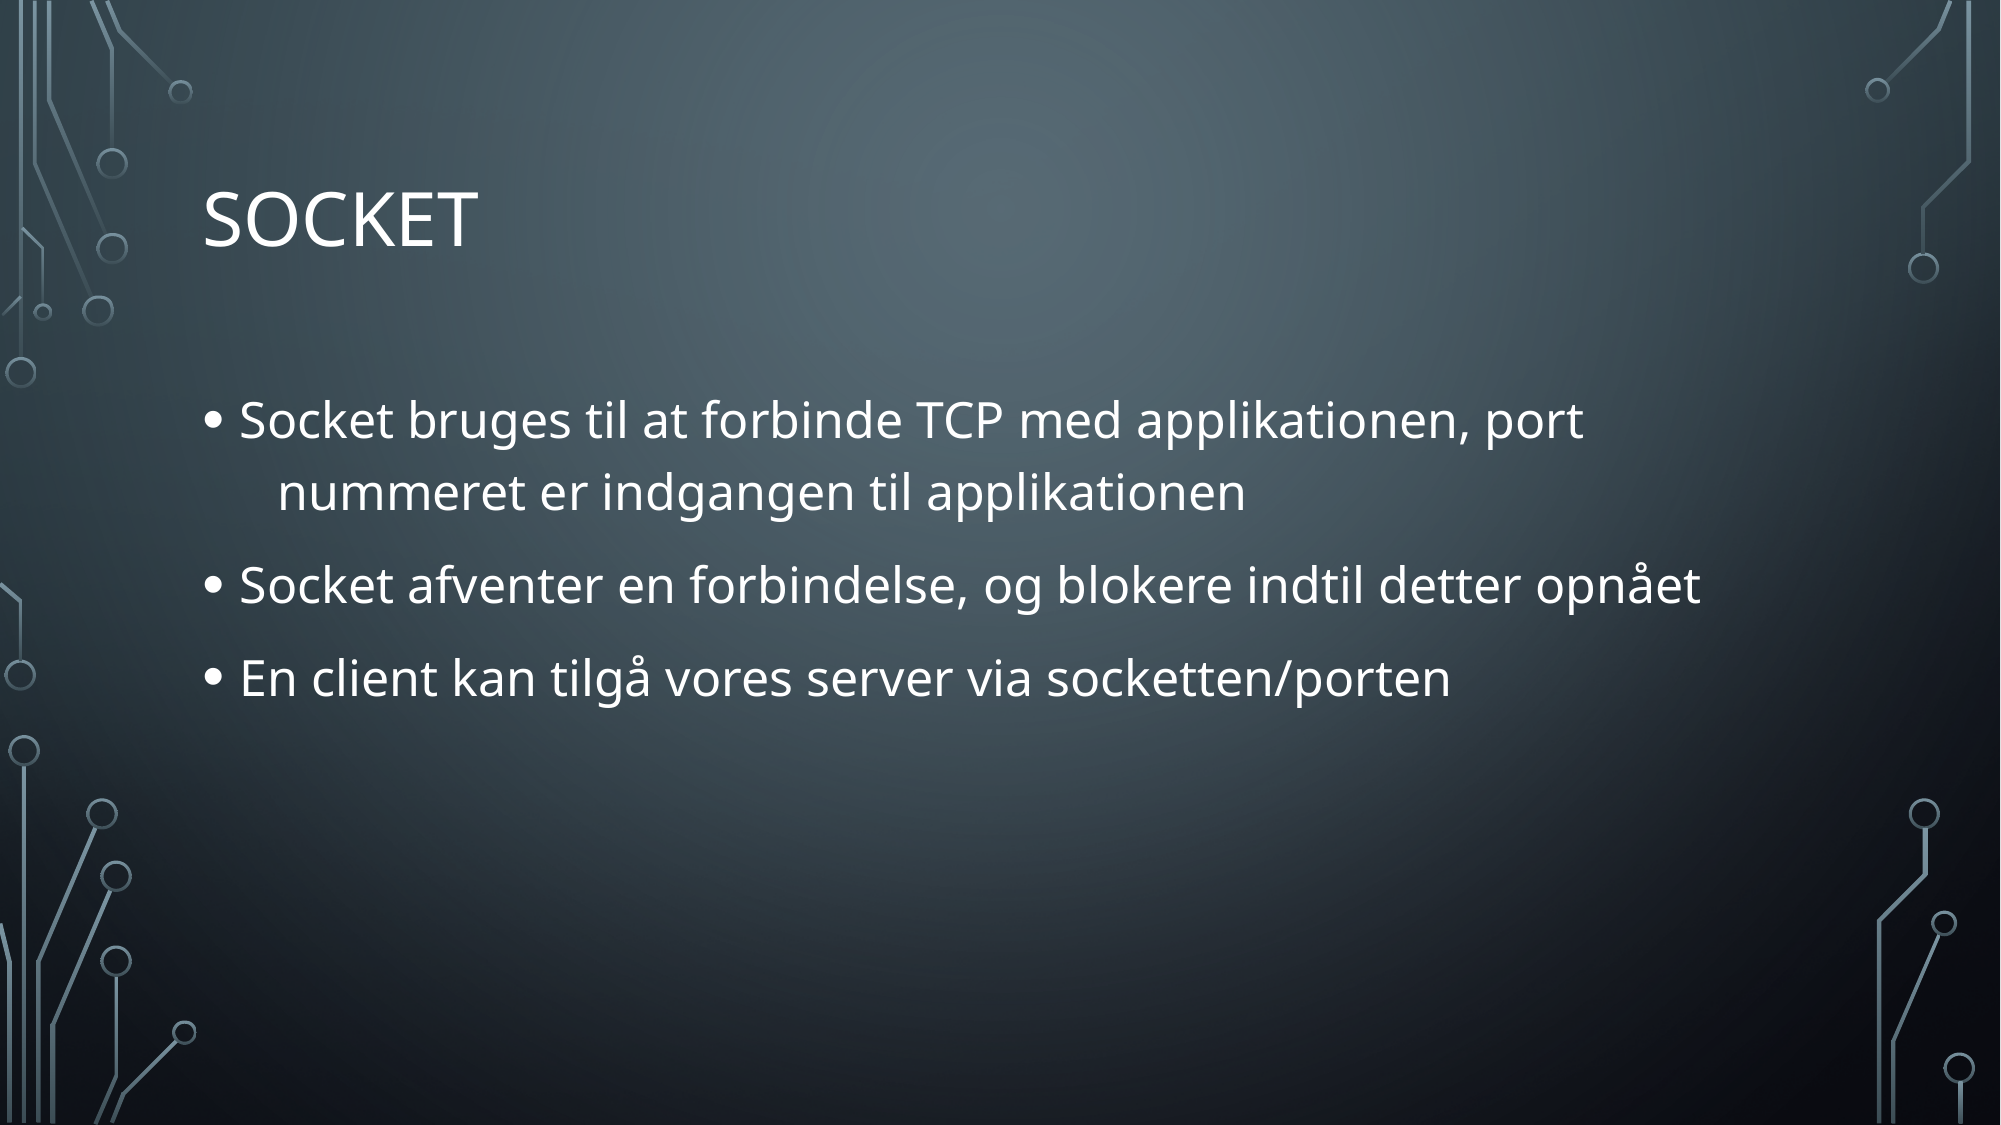

# Socket
Socket bruges til at forbinde TCP med applikationen, port nummeret er indgangen til applikationen
Socket afventer en forbindelse, og blokere indtil detter opnået
En client kan tilgå vores server via socketten/porten